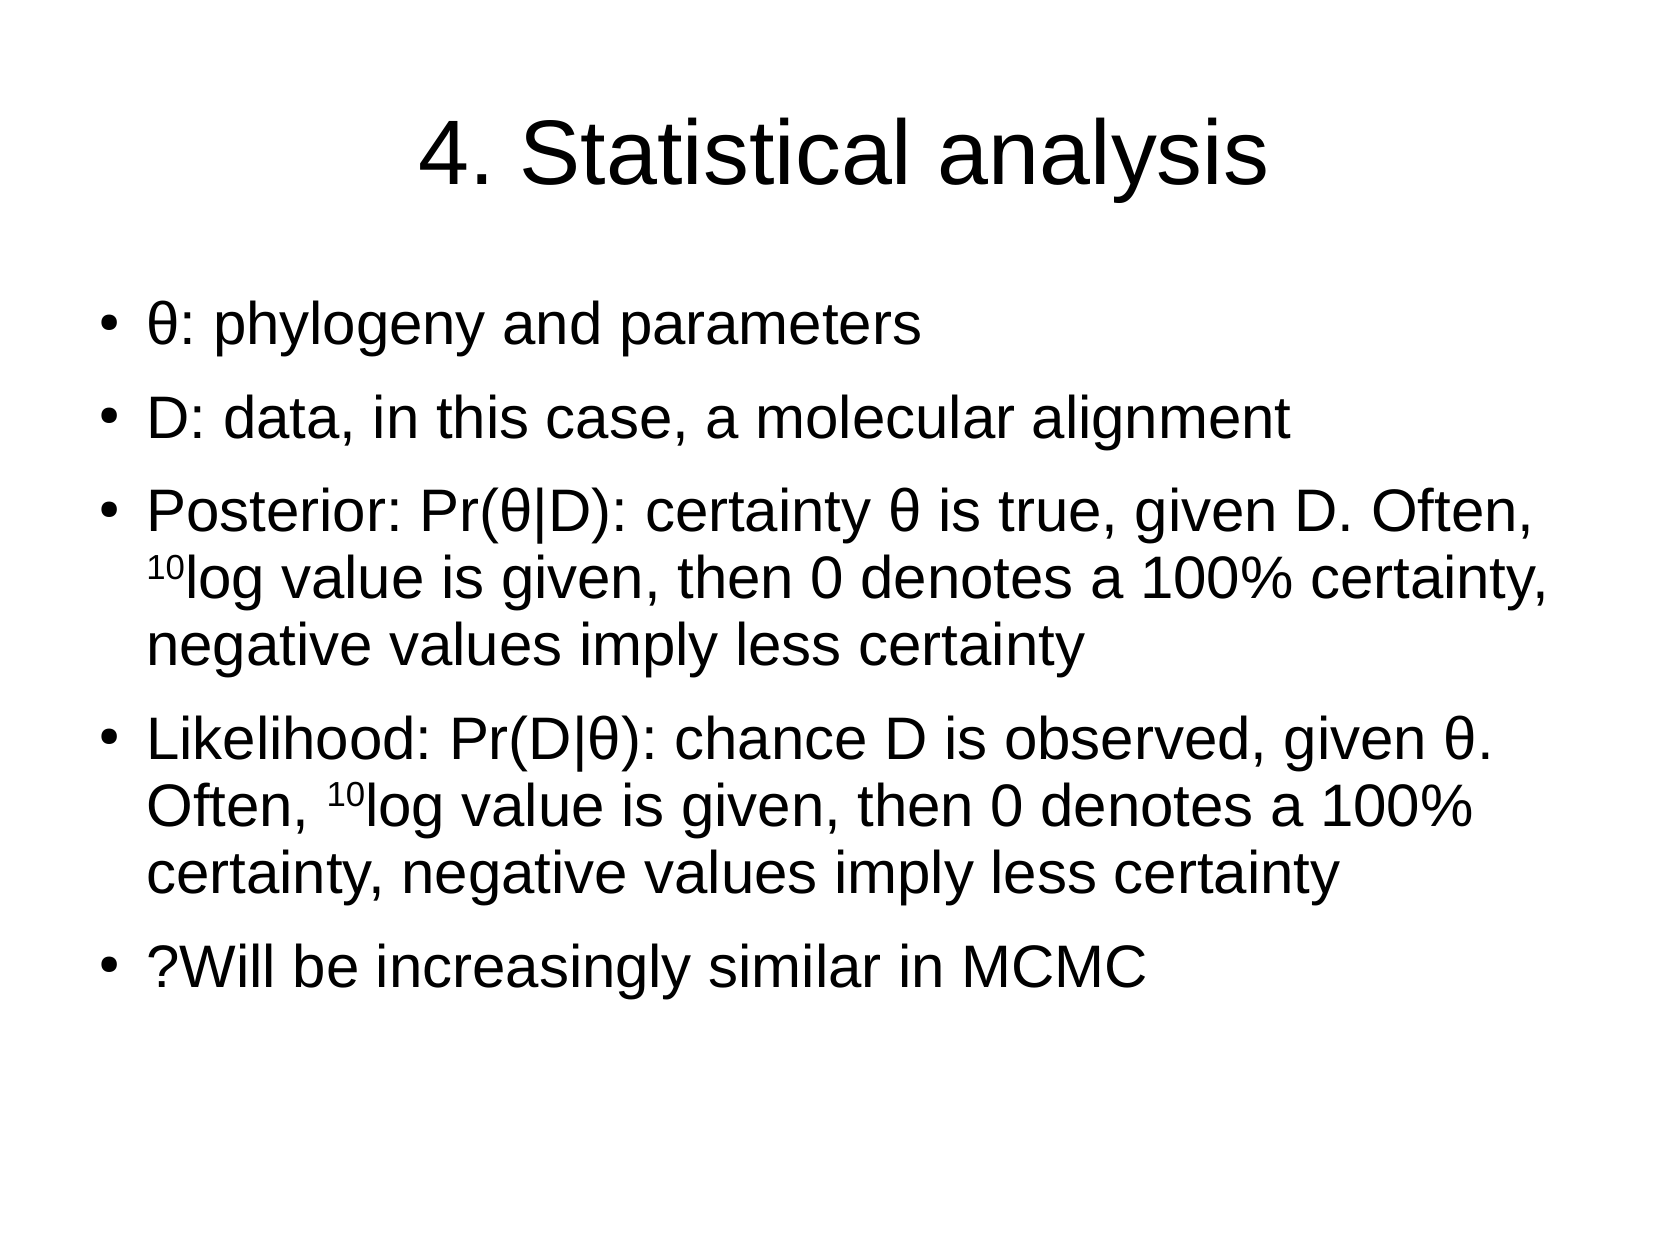

# 4. Statistical analysis
θ: phylogeny and parameters
D: data, in this case, a molecular alignment
Posterior: Pr(θ|D): certainty θ is true, given D. Often, 10log value is given, then 0 denotes a 100% certainty, negative values imply less certainty
Likelihood: Pr(D|θ): chance D is observed, given θ. Often, 10log value is given, then 0 denotes a 100% certainty, negative values imply less certainty
?Will be increasingly similar in MCMC